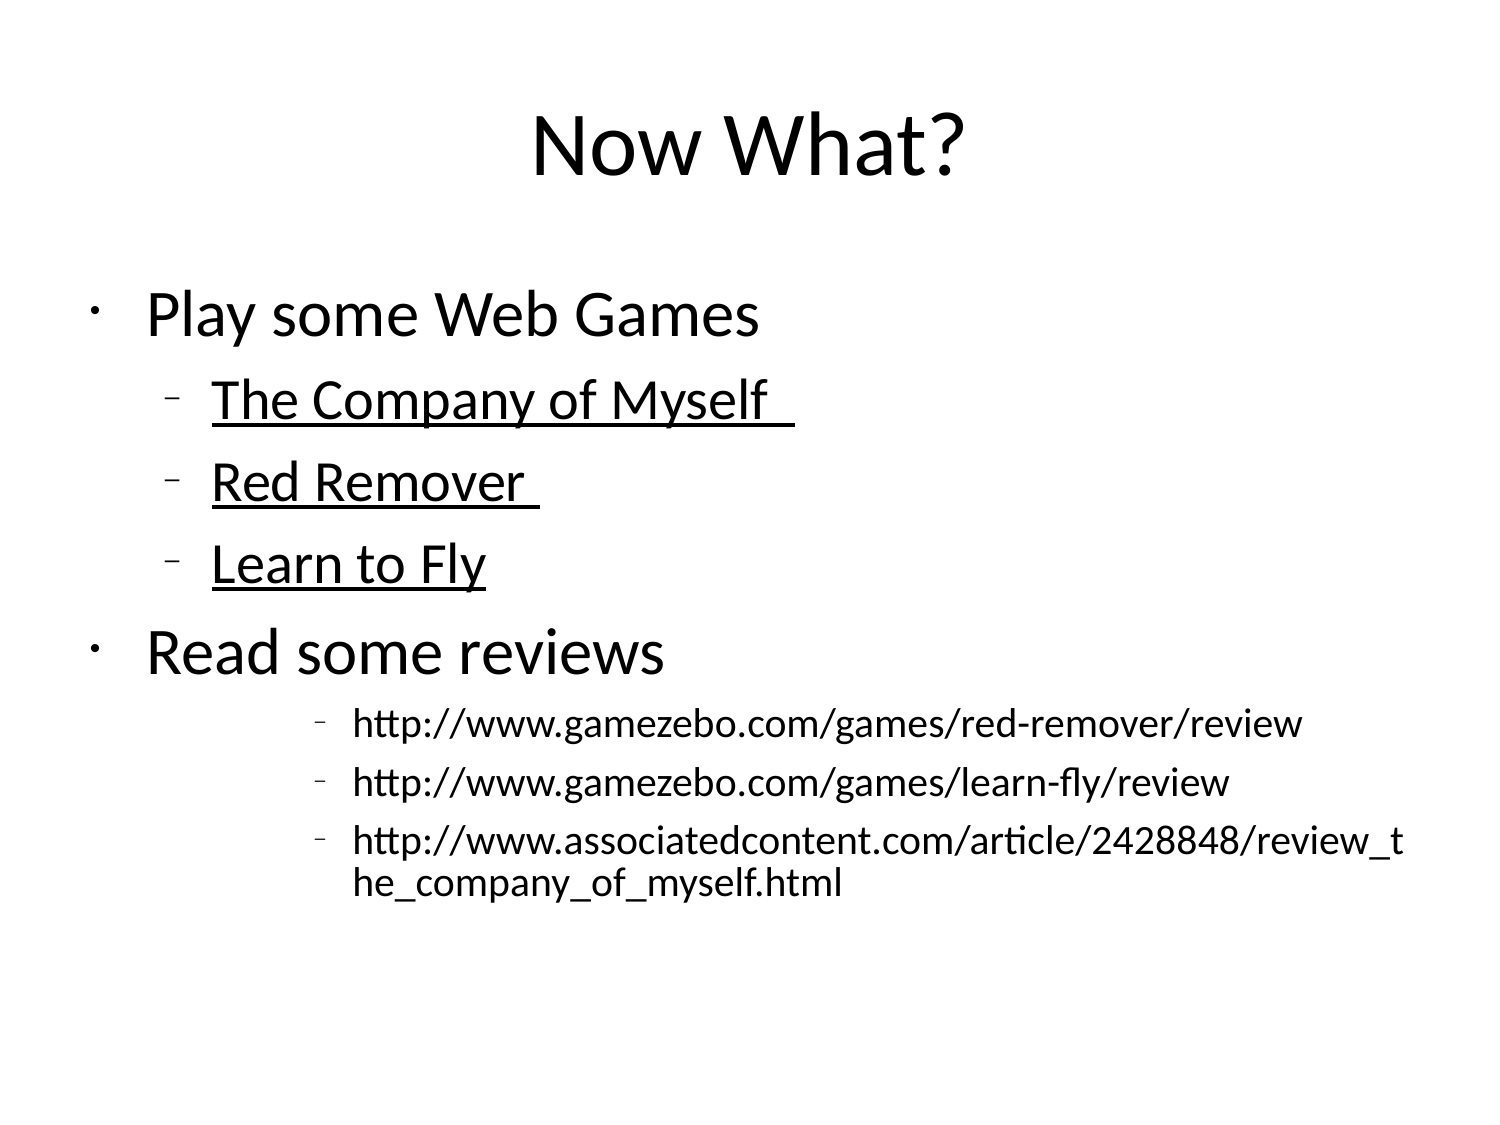

# Now What?
Play some Web Games
The Company of Myself
Red Remover
Learn to Fly
Read some reviews
http://www.gamezebo.com/games/red-remover/review
http://www.gamezebo.com/games/learn-fly/review
http://www.associatedcontent.com/article/2428848/review_the_company_of_myself.html